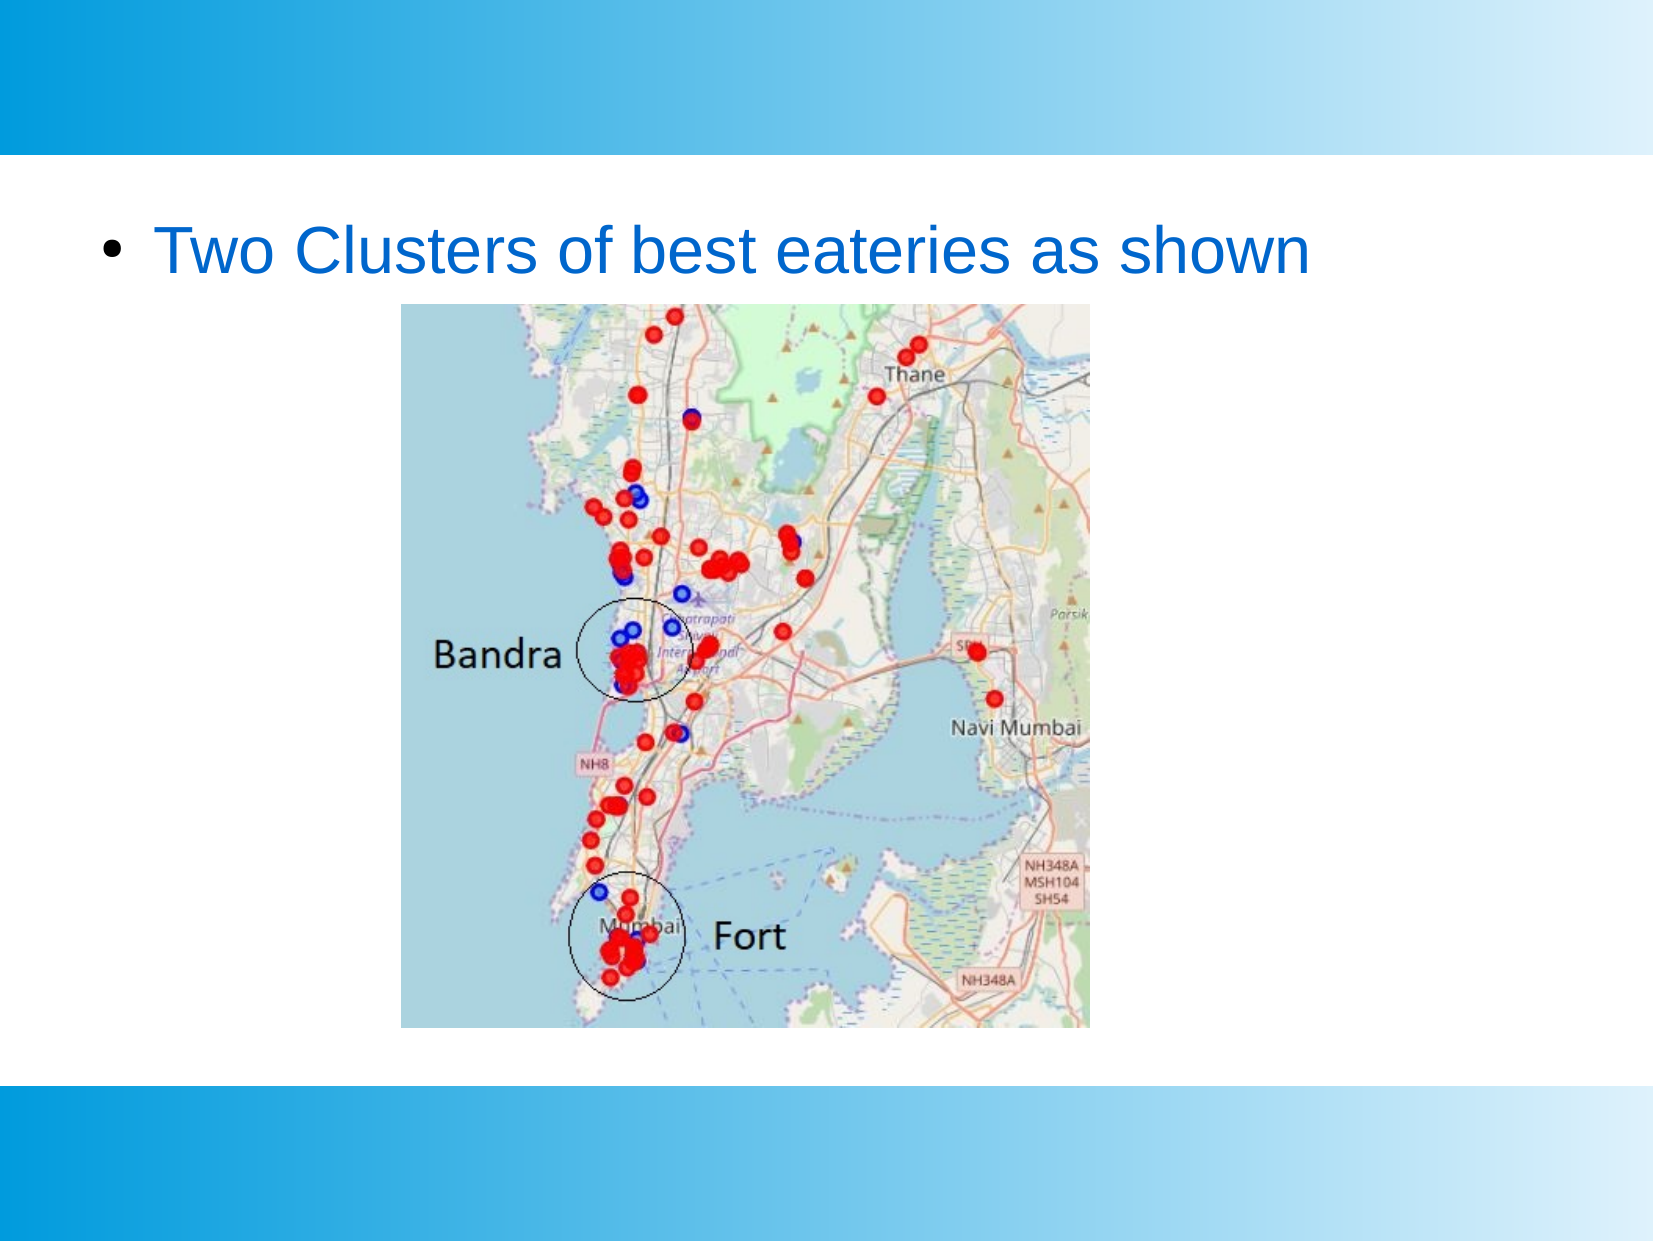

# Two Clusters of best eateries as shown